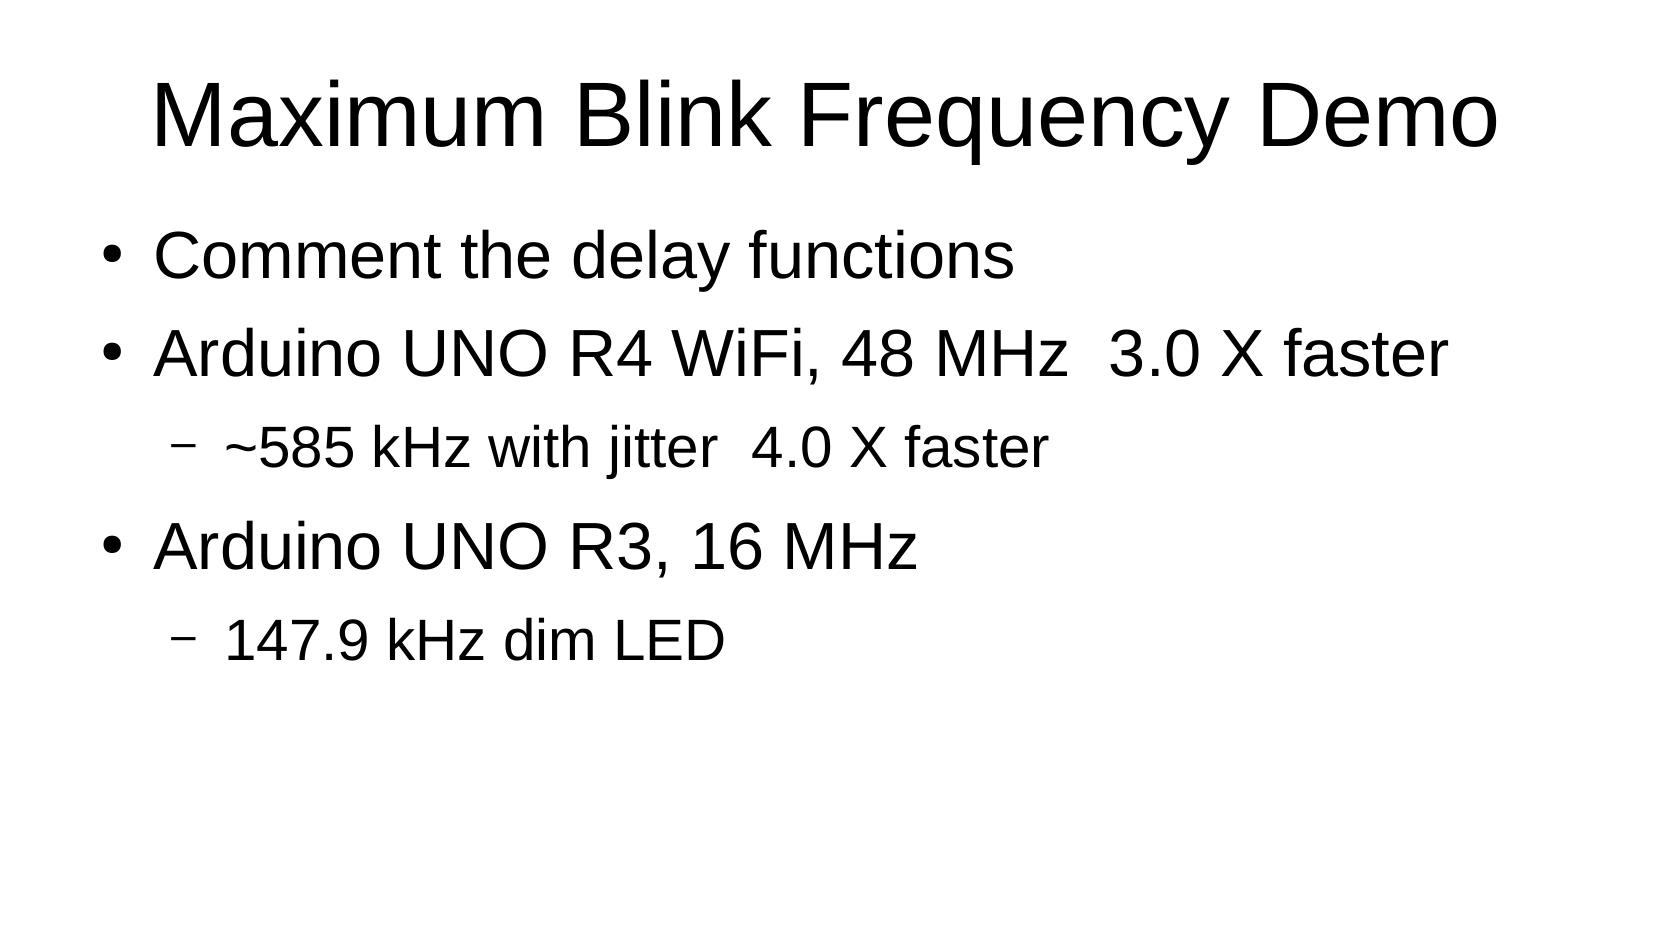

# Maximum Blink Frequency Demo
Comment the delay functions
Arduino UNO R4 WiFi, 48 MHz 3.0 X faster
~585 kHz with jitter 4.0 X faster
Arduino UNO R3, 16 MHz
147.9 kHz dim LED